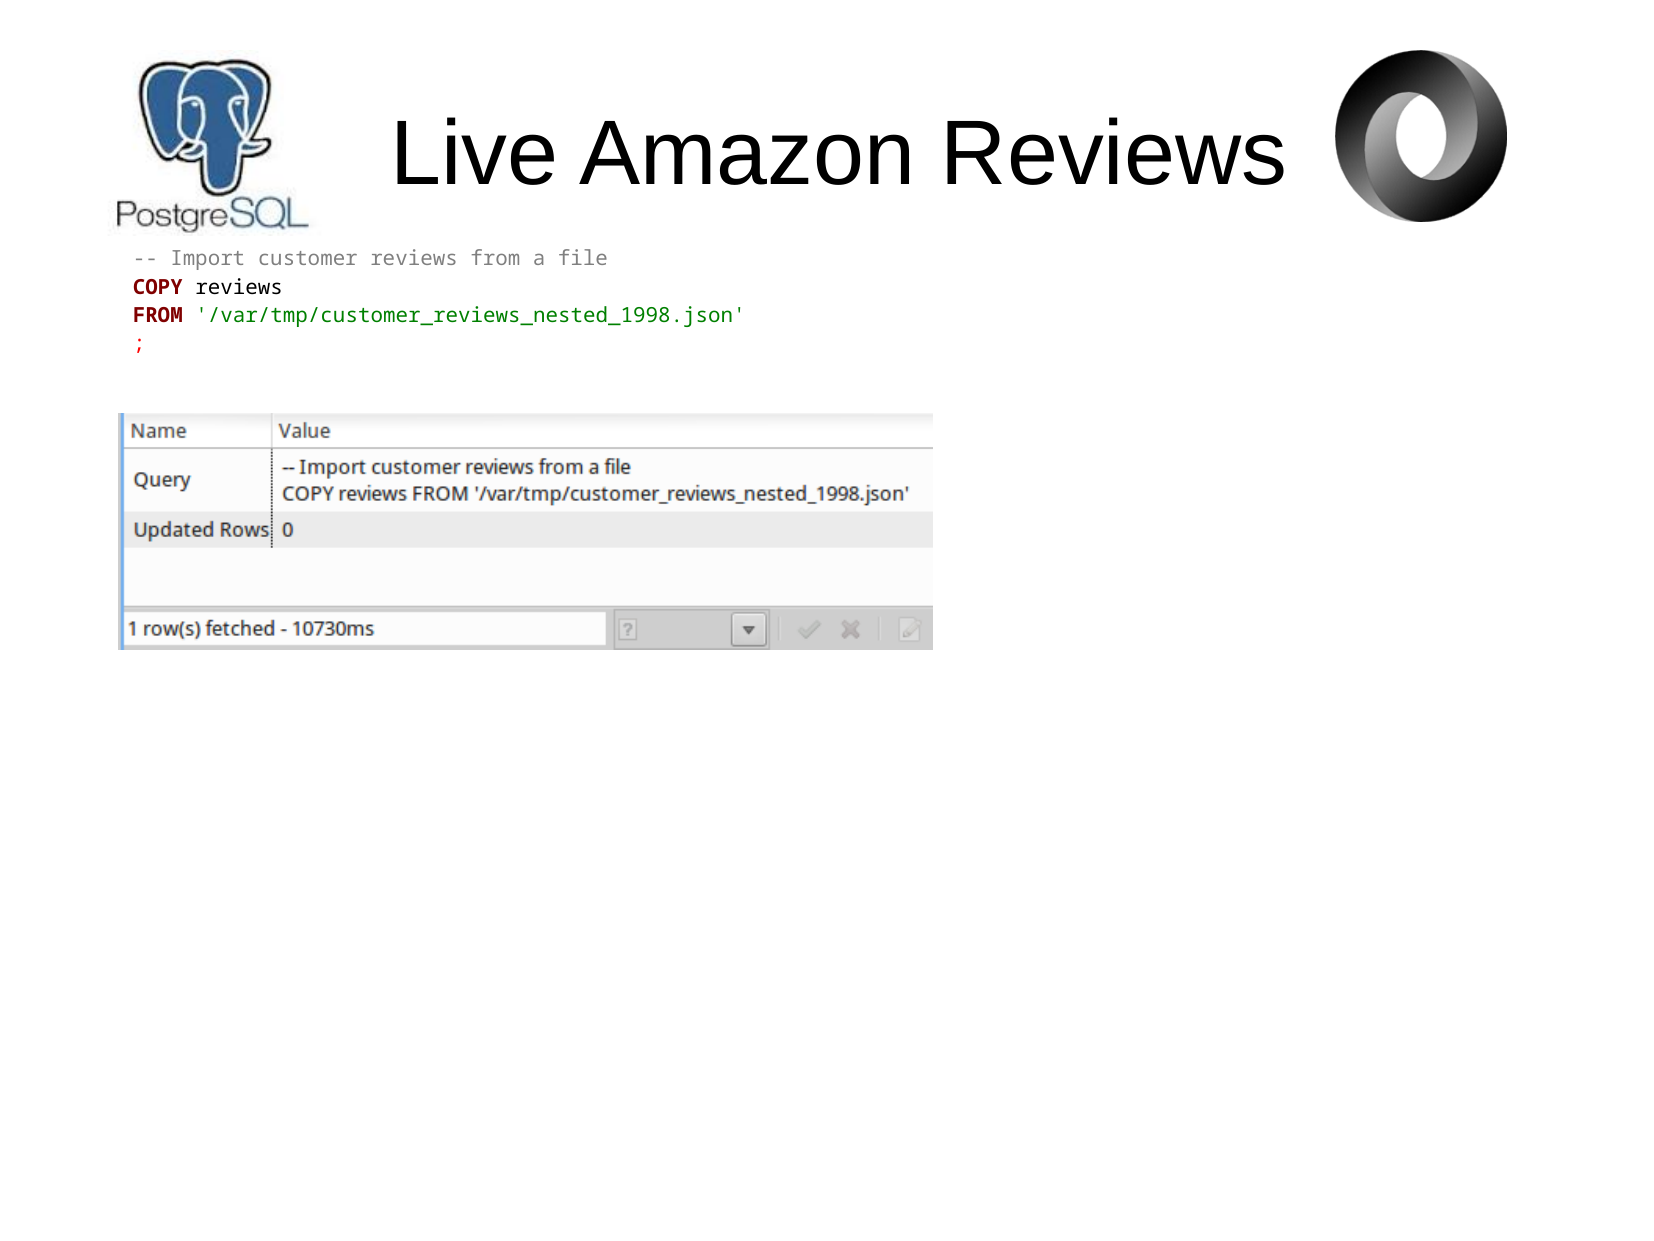

# Live Amazon Reviews
-- Import customer reviews from a file
COPY reviews
FROM '/var/tmp/customer_reviews_nested_1998.json'
;